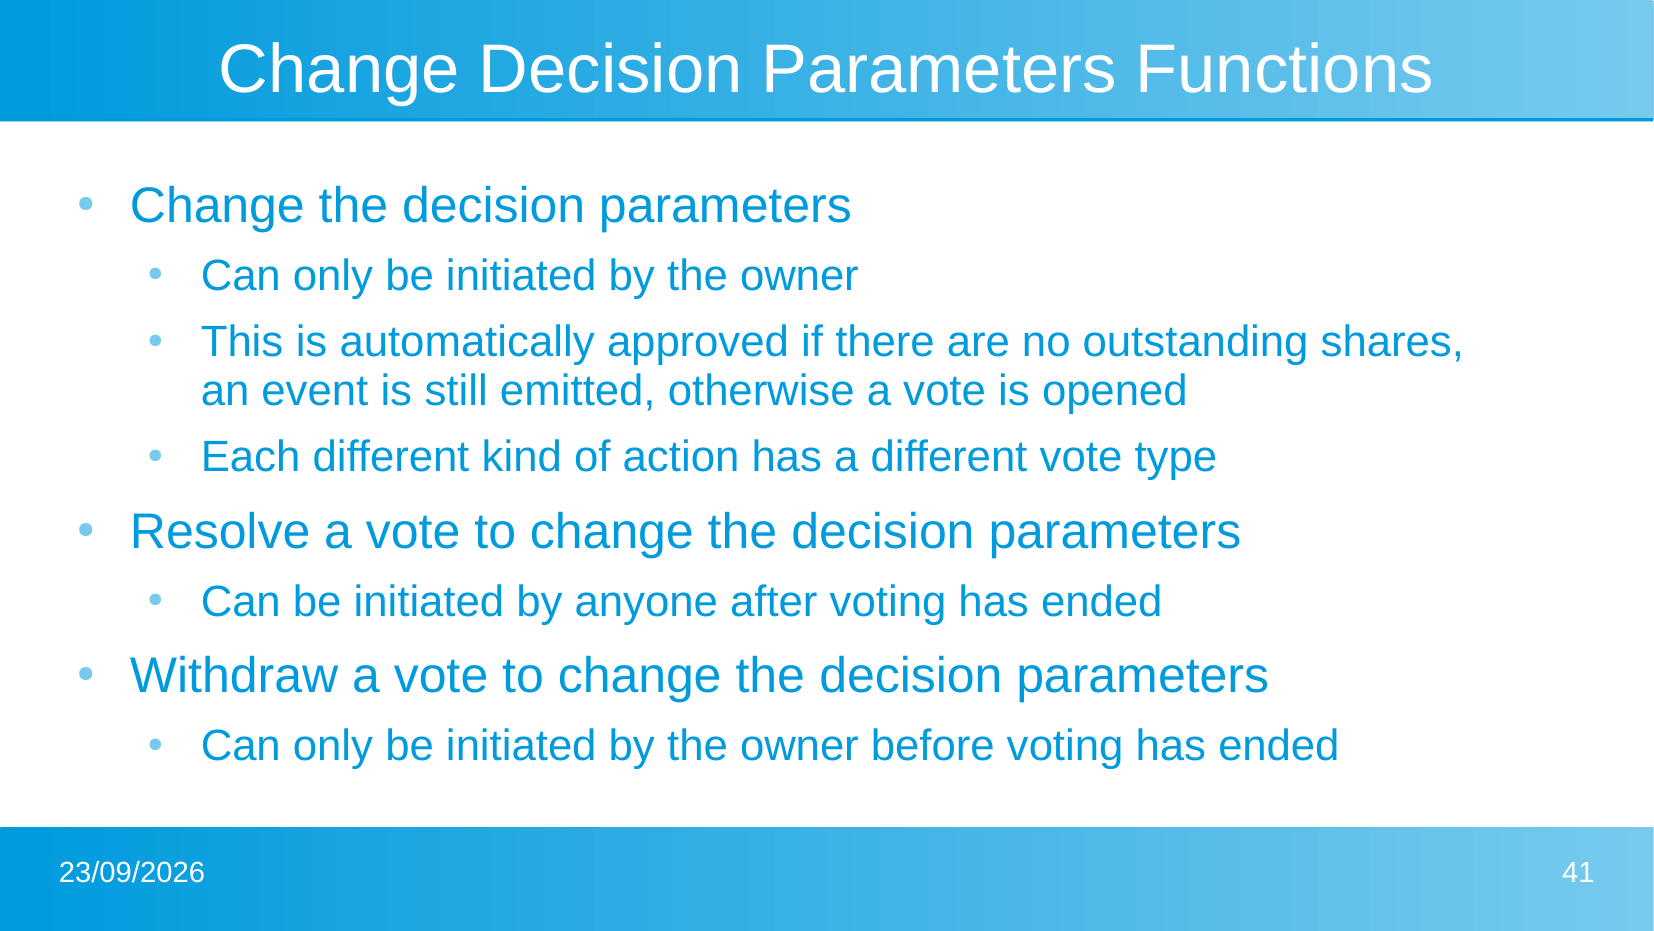

# Change Decision Parameters Functions
Change the decision parameters
Can only be initiated by the owner
This is automatically approved if there are no outstanding shares,
an event is still emitted, otherwise a vote is opened
Each different kind of action has a different vote type
Resolve a vote to change the decision parameters
Can be initiated by anyone after voting has ended
Withdraw a vote to change the decision parameters
Can only be initiated by the owner before voting has ended
41